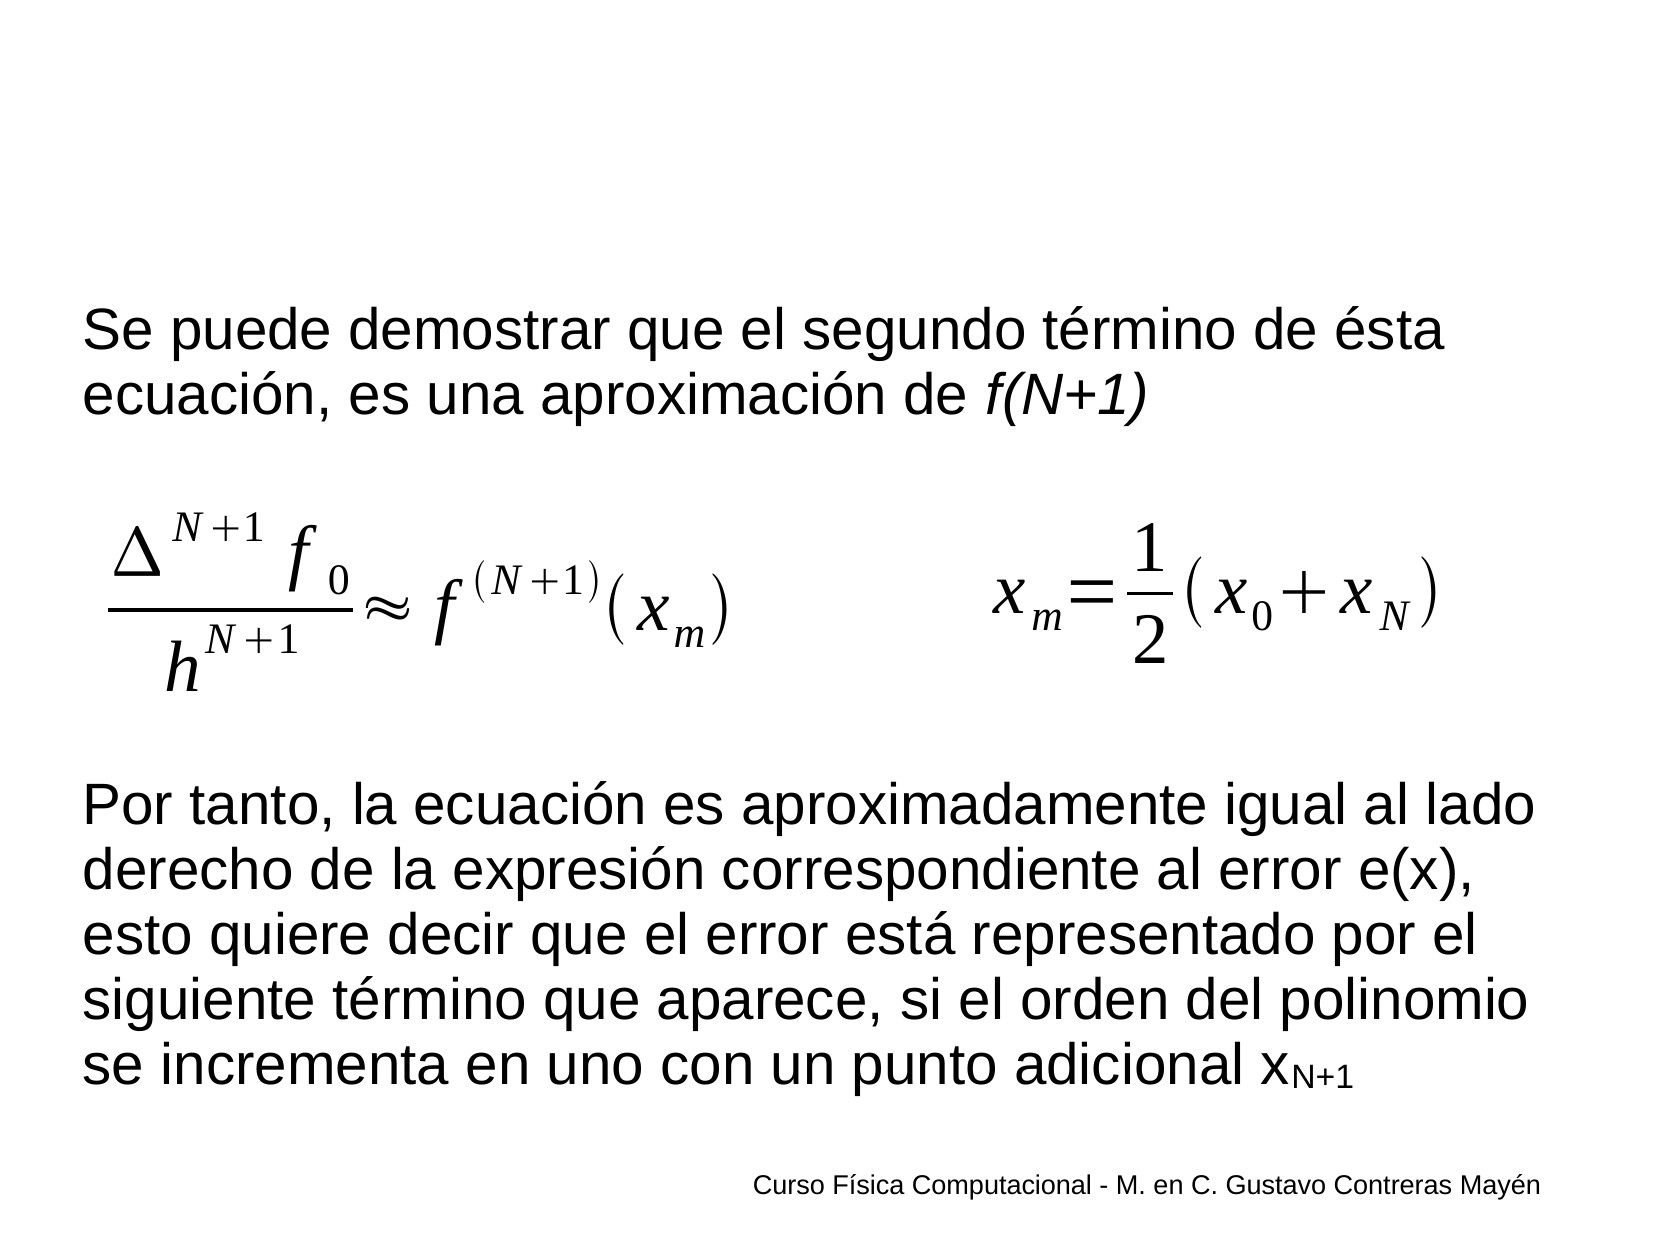

#
Se puede demostrar que el segundo término de ésta ecuación, es una aproximación de f(N+1)
Por tanto, la ecuación es aproximadamente igual al lado derecho de la expresión correspondiente al error e(x), esto quiere decir que el error está representado por el siguiente término que aparece, si el orden del polinomio se incrementa en uno con un punto adicional xN+1